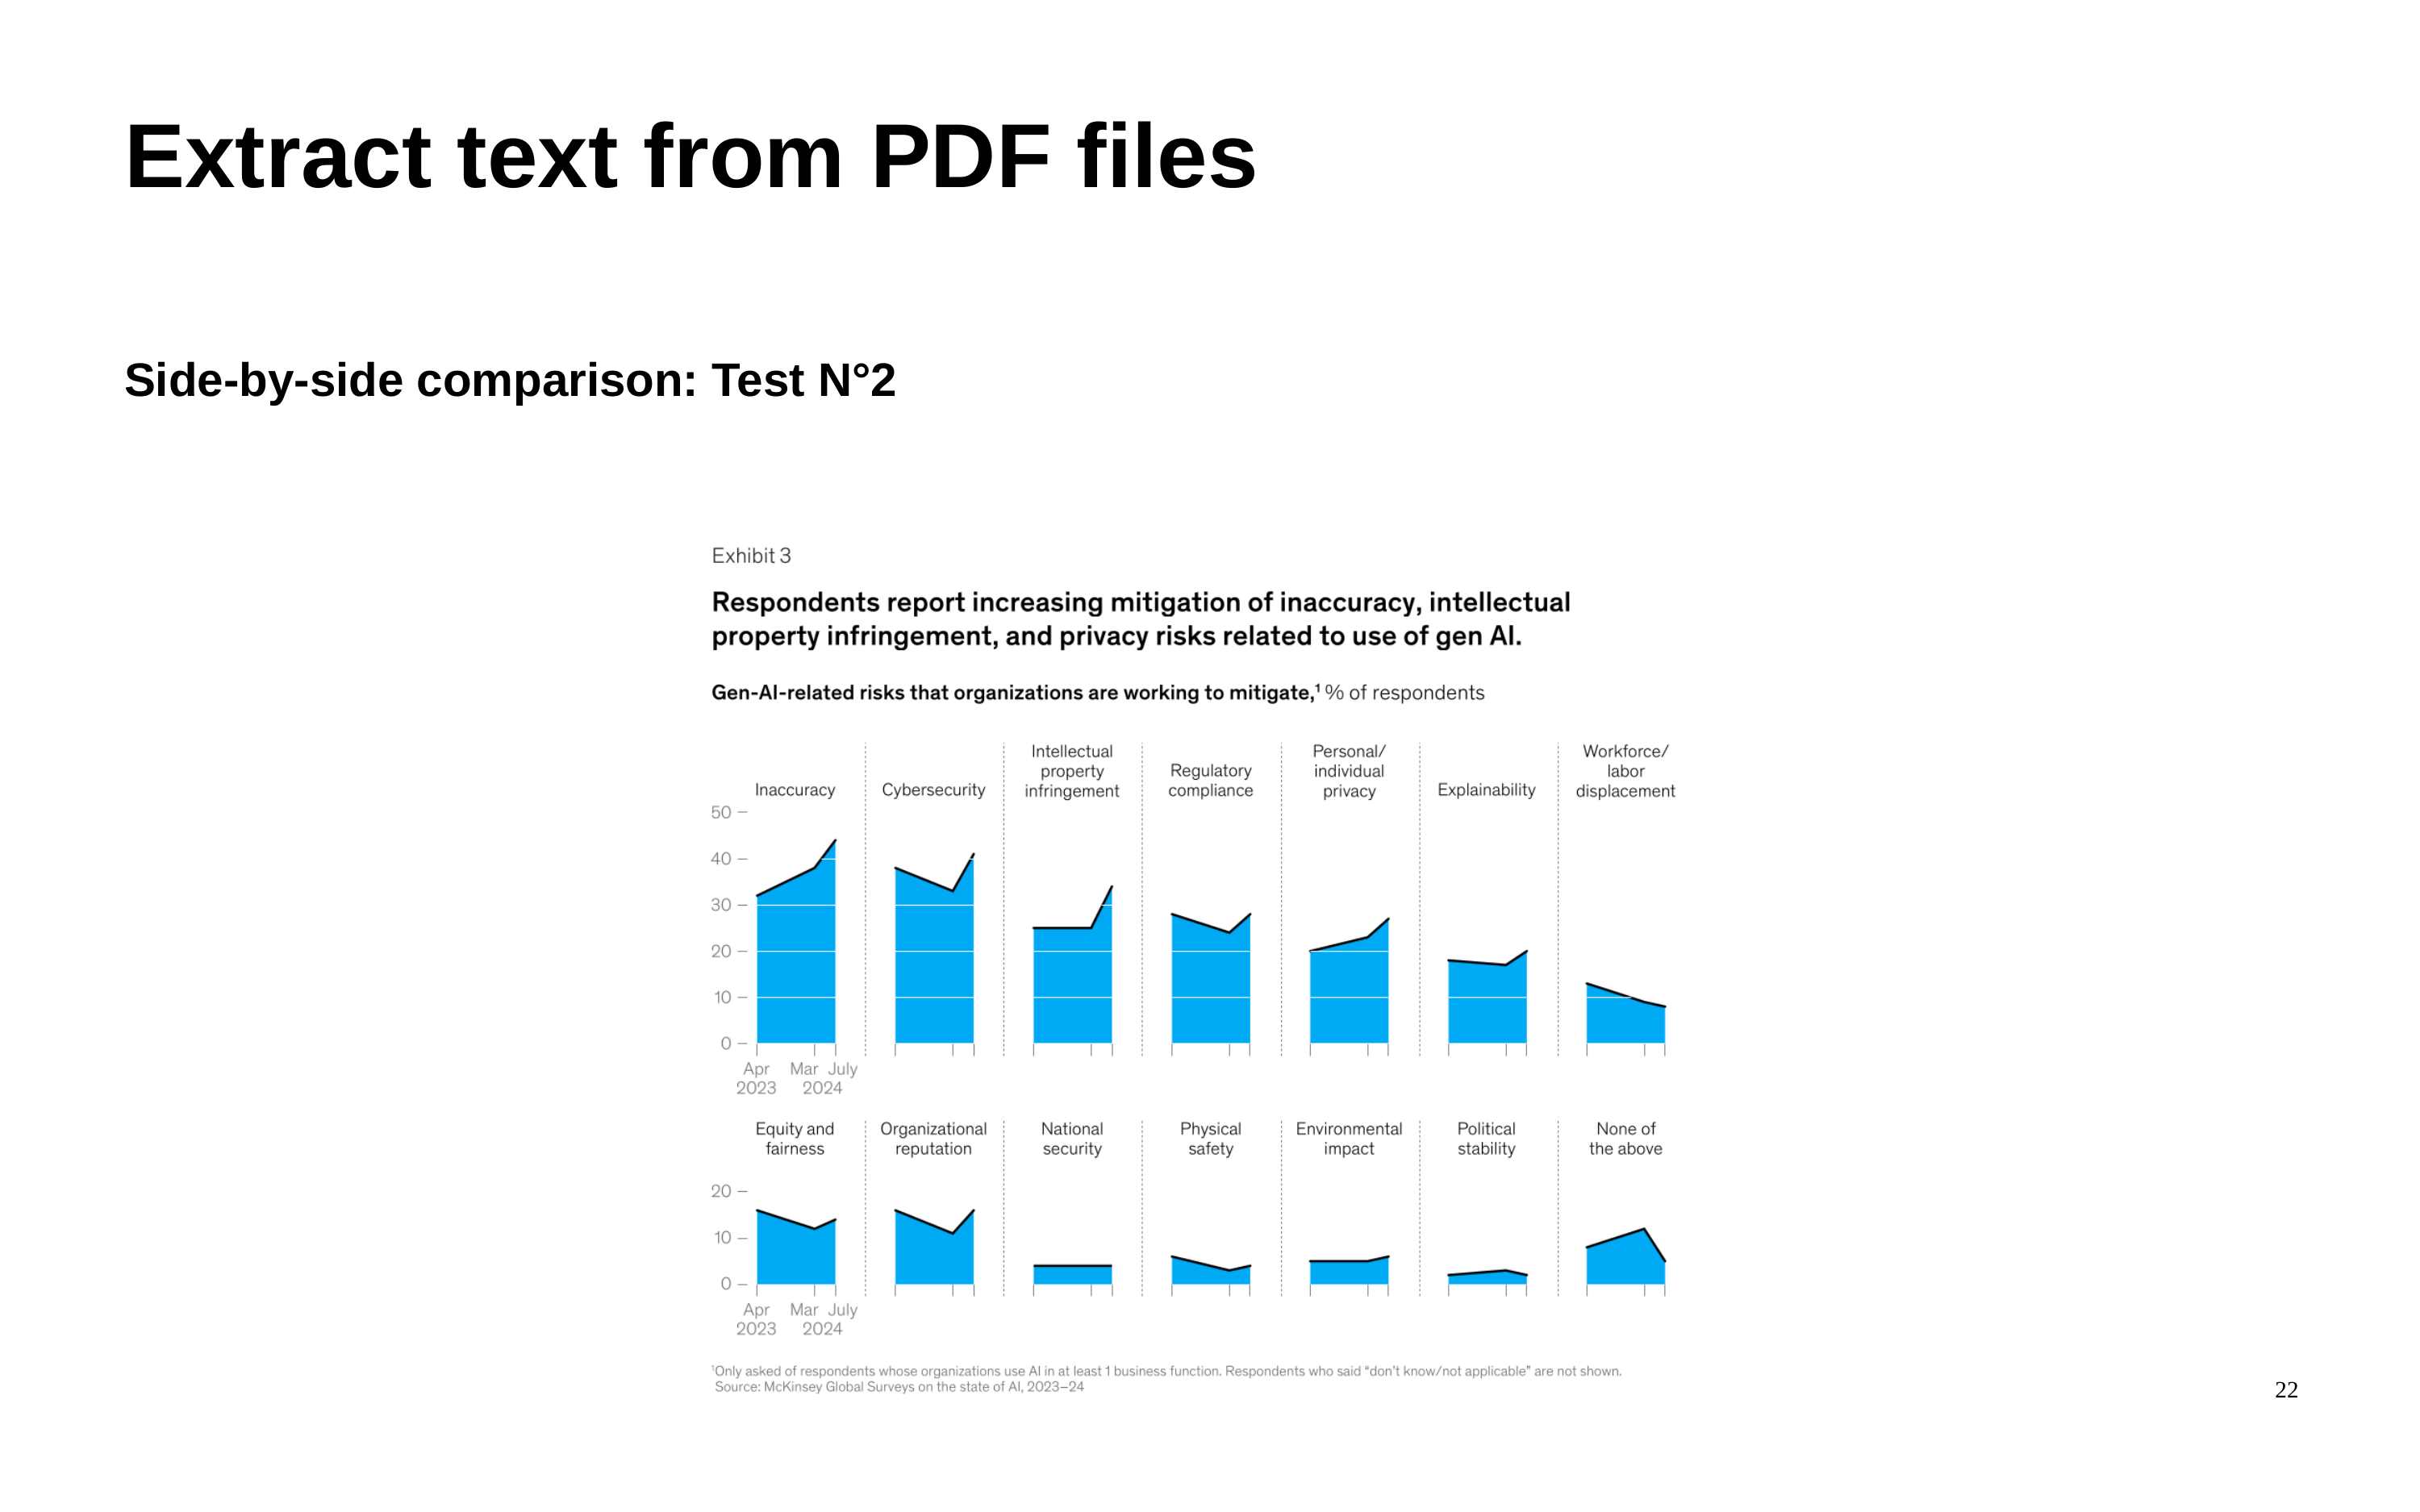

Extract text from PDF files
Side-by-side comparison: Test N°2
22